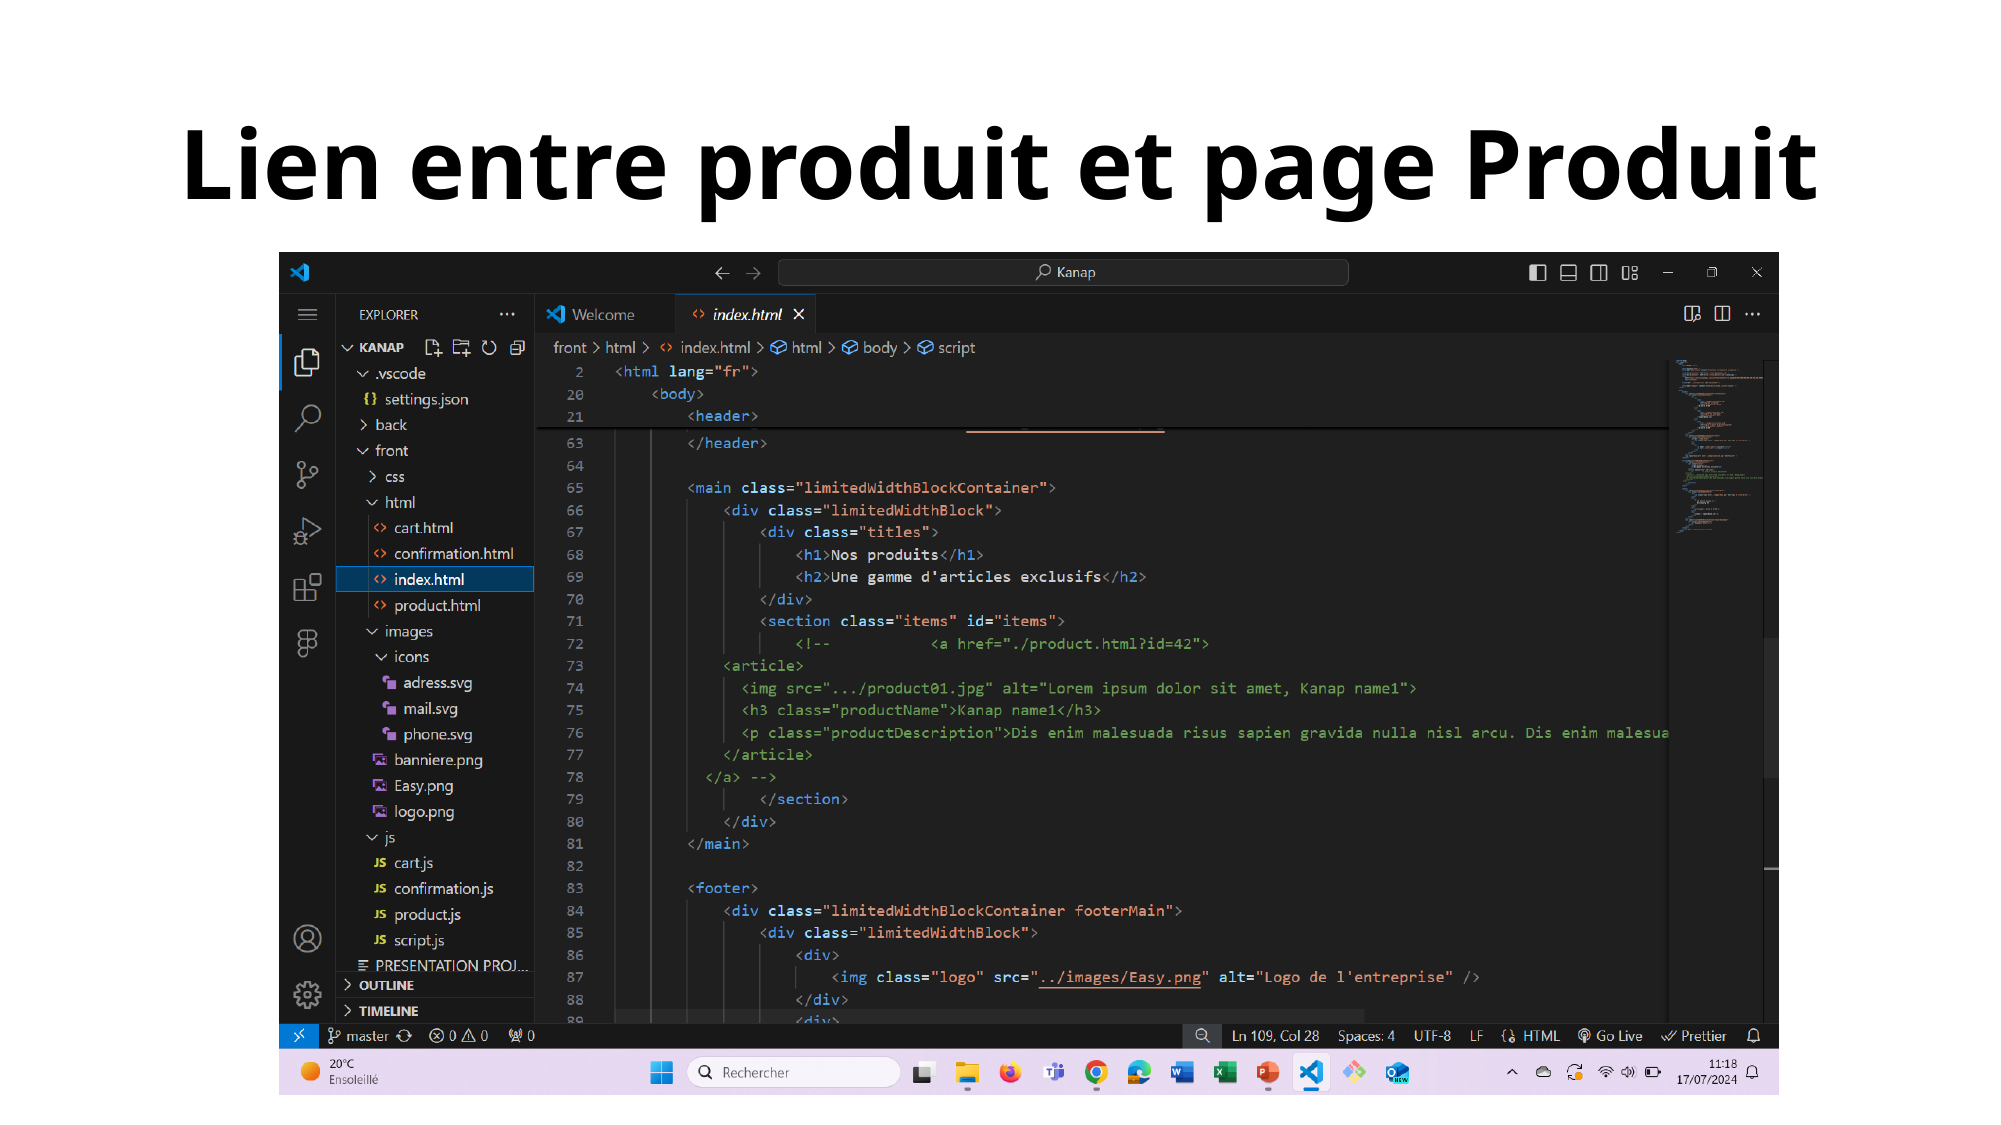

# Lien entre produit et page Produit